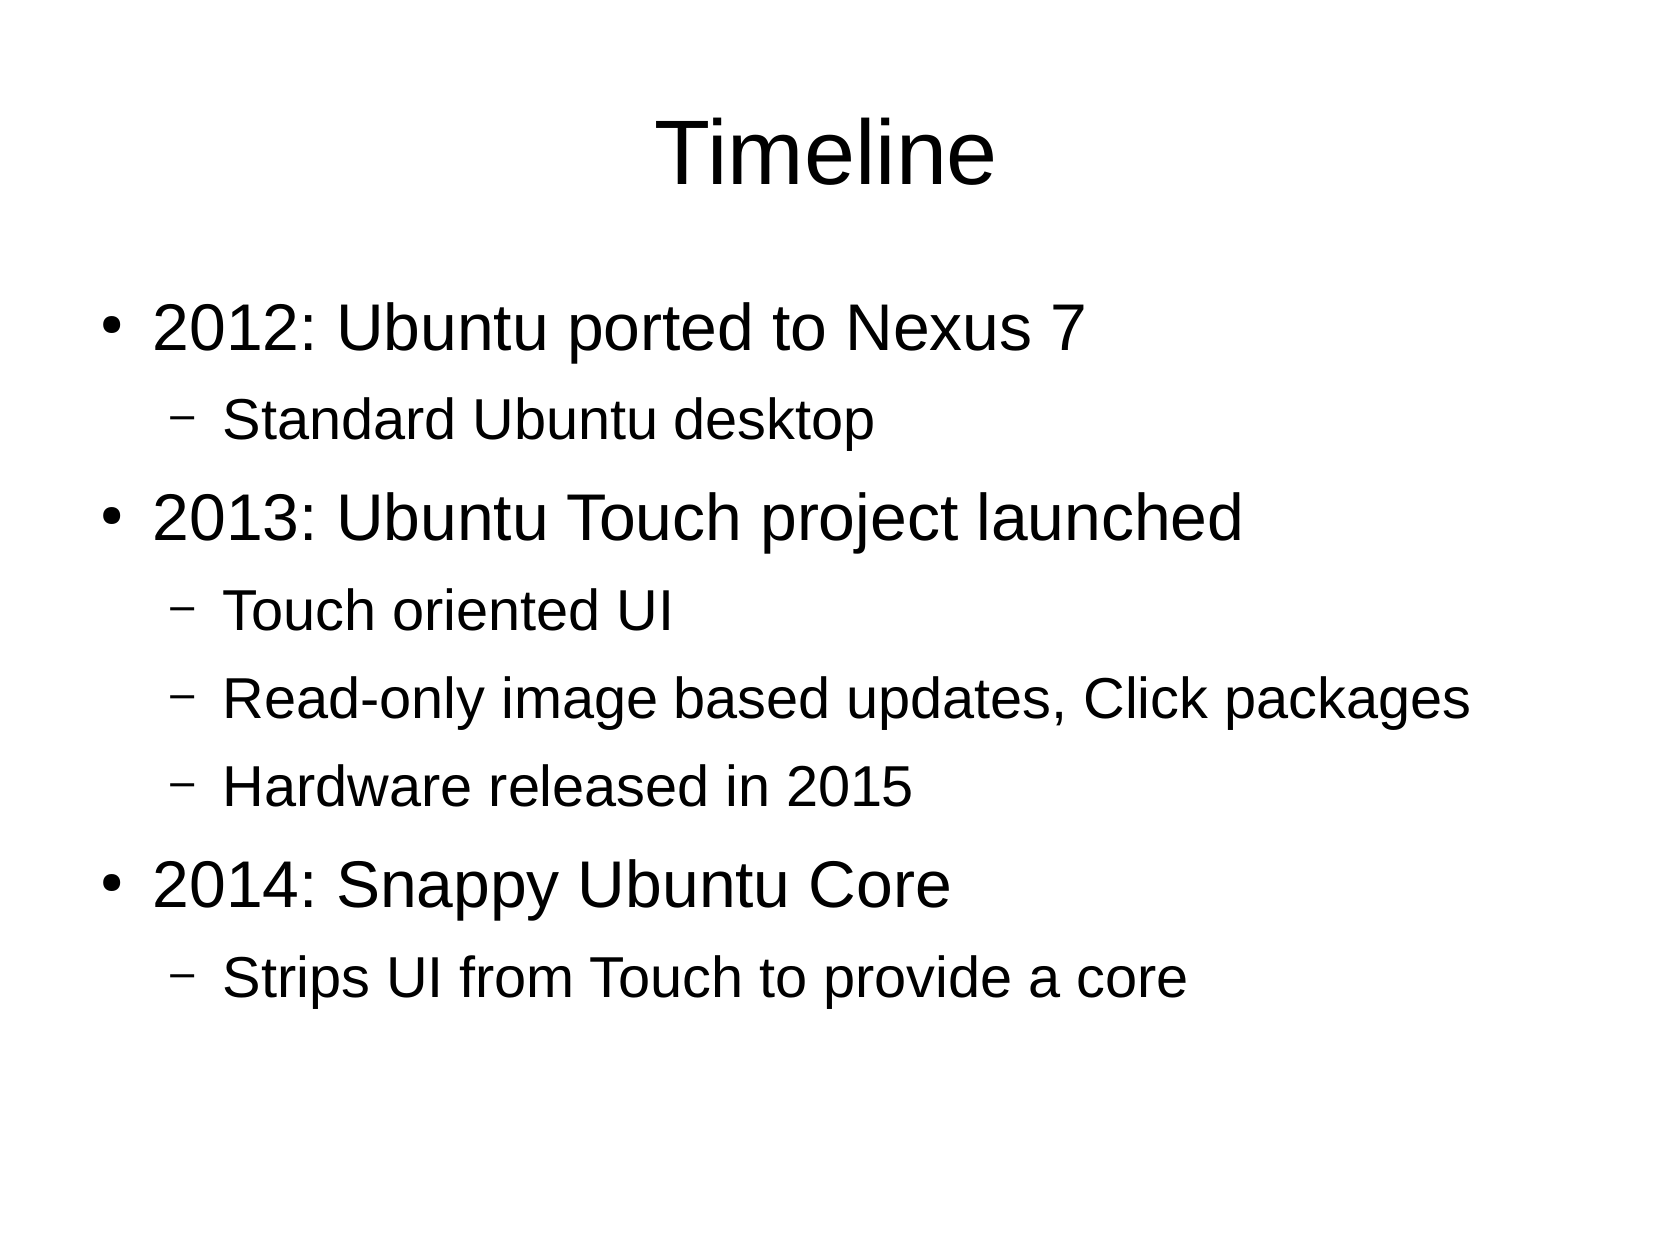

# Timeline
2012: Ubuntu ported to Nexus 7
Standard Ubuntu desktop
2013: Ubuntu Touch project launched
Touch oriented UI
Read-only image based updates, Click packages
Hardware released in 2015
2014: Snappy Ubuntu Core
Strips UI from Touch to provide a core